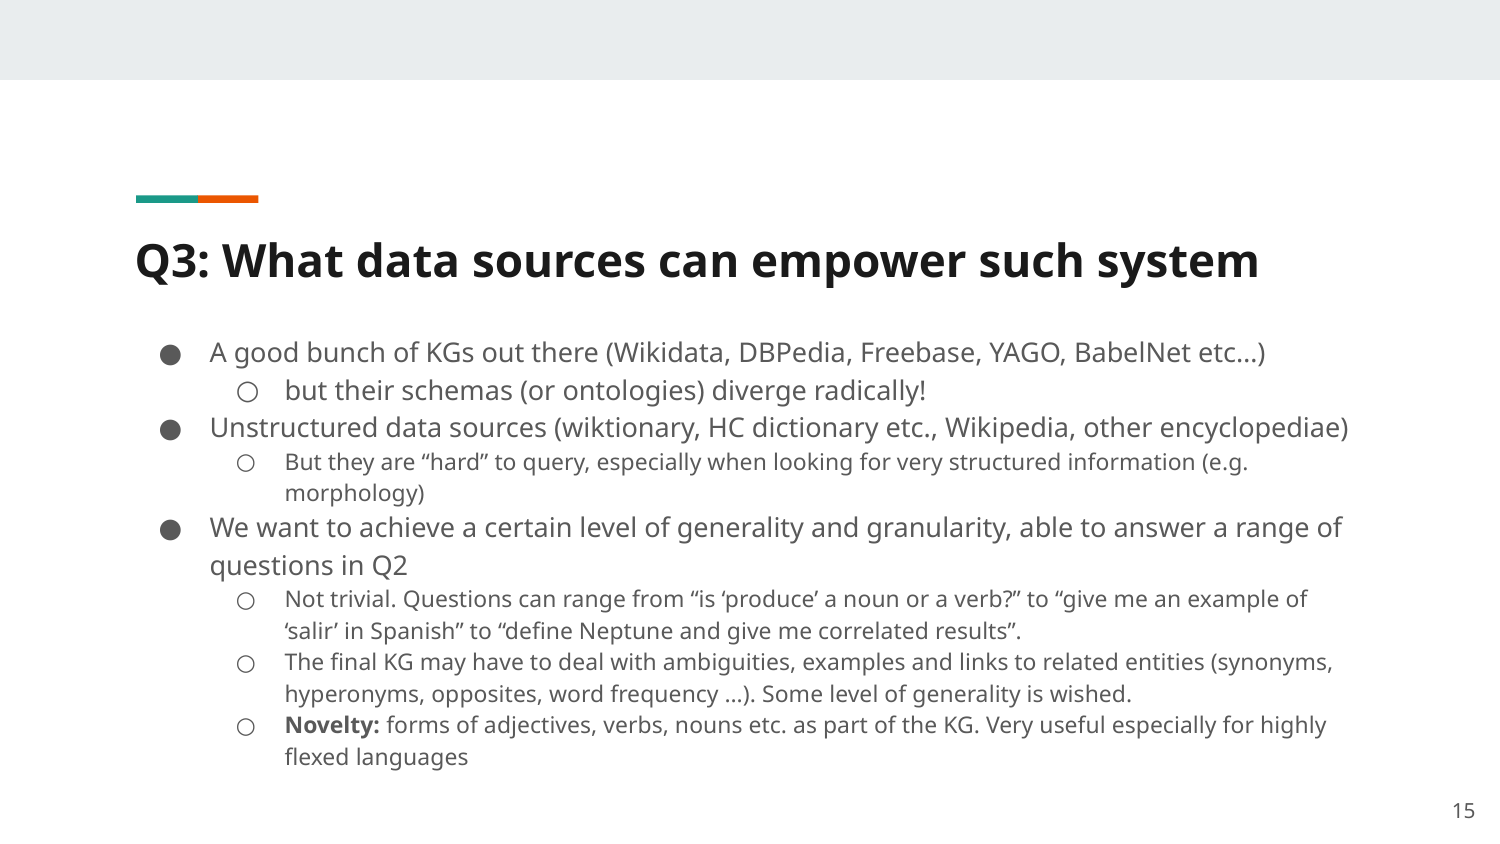

Q3: What data sources can empower such system
# A good bunch of KGs out there (Wikidata, DBPedia, Freebase, YAGO, BabelNet etc…)
but their schemas (or ontologies) diverge radically!
Unstructured data sources (wiktionary, HC dictionary etc., Wikipedia, other encyclopediae)
But they are “hard” to query, especially when looking for very structured information (e.g. morphology)
We want to achieve a certain level of generality and granularity, able to answer a range of questions in Q2
Not trivial. Questions can range from “is ‘produce’ a noun or a verb?” to “give me an example of ‘salir’ in Spanish” to “define Neptune and give me correlated results”.
The final KG may have to deal with ambiguities, examples and links to related entities (synonyms, hyperonyms, opposites, word frequency …). Some level of generality is wished.
Novelty: forms of adjectives, verbs, nouns etc. as part of the KG. Very useful especially for highly flexed languages